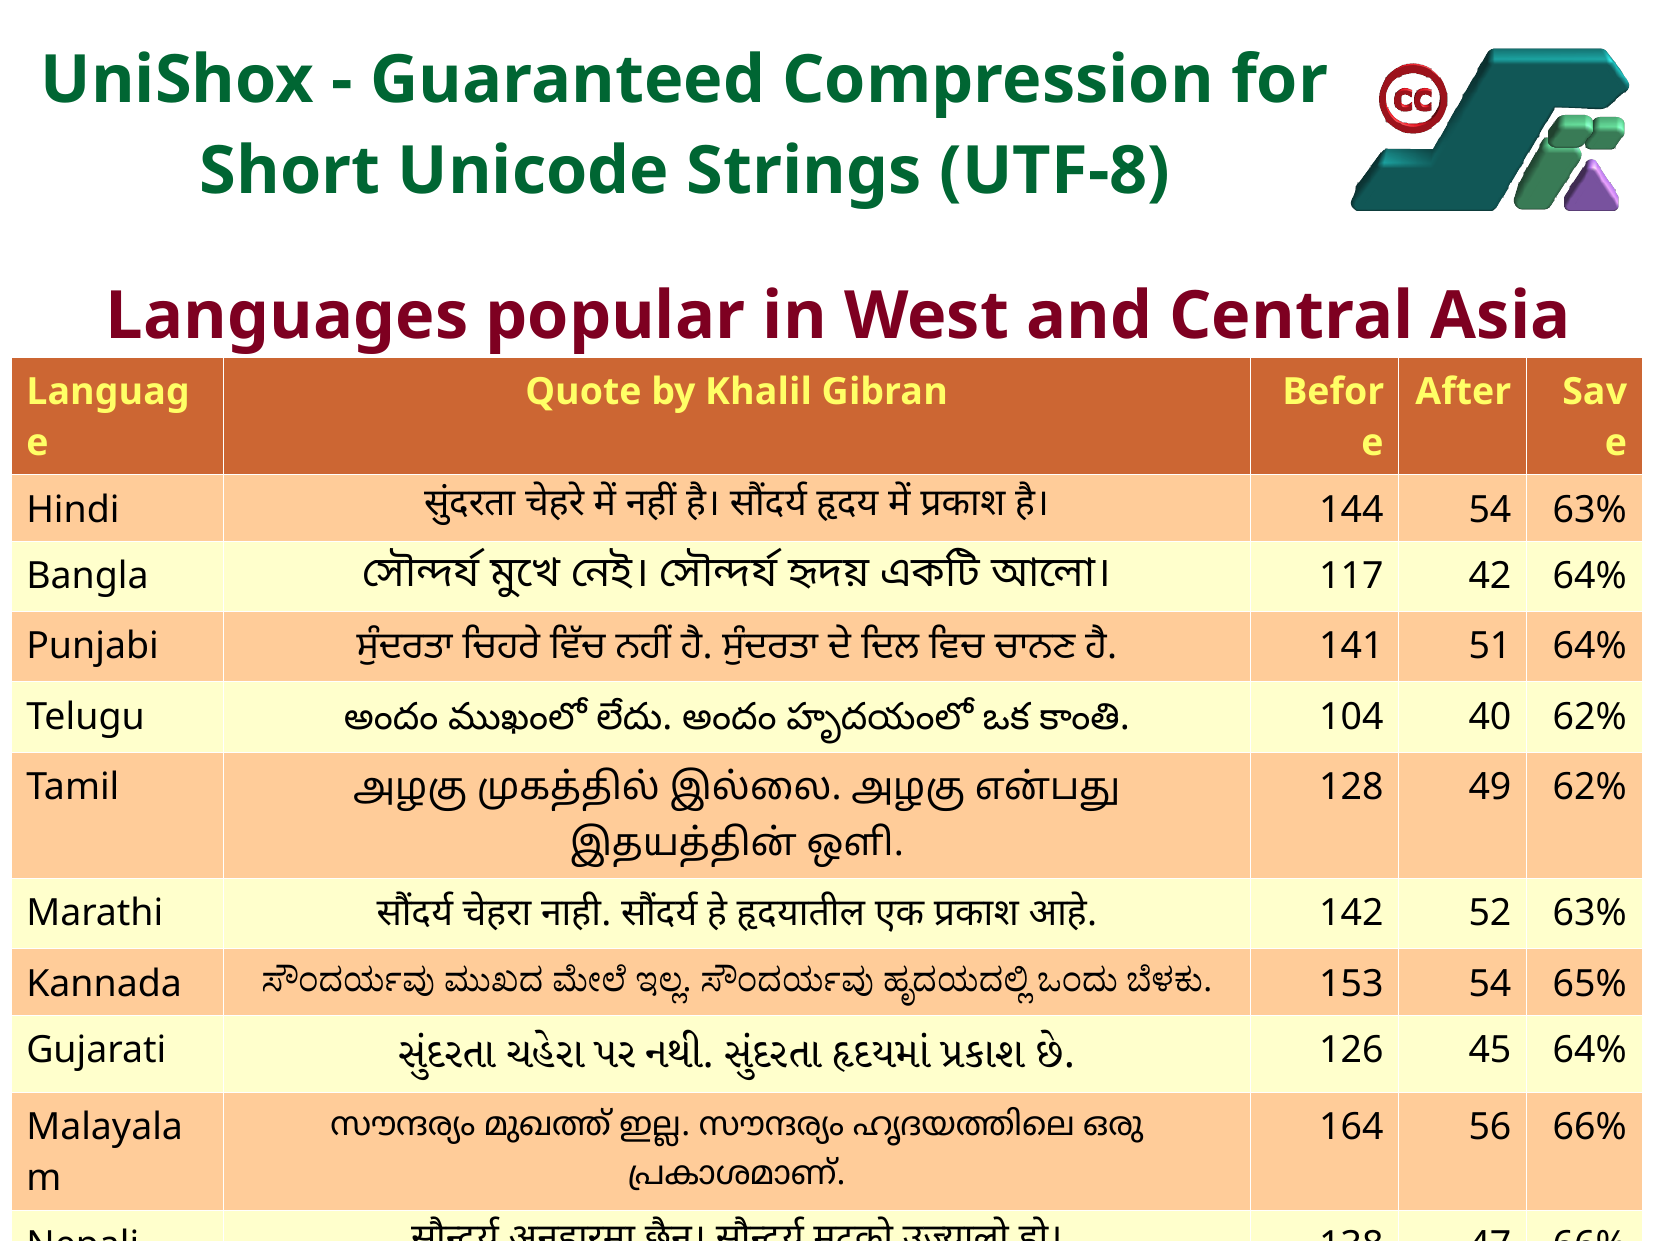

UniShox - Guaranteed Compression for Short Unicode Strings (UTF-8)
Languages popular in West and Central Asia
| Language | Quote by Khalil Gibran | Before | After | Save |
| --- | --- | --- | --- | --- |
| Hindi | सुंदरता चेहरे में नहीं है। सौंदर्य हृदय में प्रकाश है। | 144 | 54 | 63% |
| Bangla | সৌন্দর্য মুখে নেই। সৌন্দর্য হৃদয় একটি আলো। | 117 | 42 | 64% |
| Punjabi | ਸੁੰਦਰਤਾ ਚਿਹਰੇ ਵਿੱਚ ਨਹੀਂ ਹੈ. ਸੁੰਦਰਤਾ ਦੇ ਦਿਲ ਵਿਚ ਚਾਨਣ ਹੈ. | 141 | 51 | 64% |
| Telugu | అందం ముఖంలో లేదు. అందం హృదయంలో ఒక కాంతి. | 104 | 40 | 62% |
| Tamil | அழகு முகத்தில் இல்லை. அழகு என்பது இதயத்தின் ஒளி. | 128 | 49 | 62% |
| Marathi | सौंदर्य चेहरा नाही. सौंदर्य हे हृदयातील एक प्रकाश आहे. | 142 | 52 | 63% |
| Kannada | ಸೌಂದರ್ಯವು ಮುಖದ ಮೇಲೆ ಇಲ್ಲ. ಸೌಂದರ್ಯವು ಹೃದಯದಲ್ಲಿ ಒಂದು ಬೆಳಕು. | 153 | 54 | 65% |
| Gujarati | સુંદરતા ચહેરા પર નથી. સુંદરતા હૃદયમાં પ્રકાશ છે. | 126 | 45 | 64% |
| Malayalam | സൗന്ദര്യം മുഖത്ത് ഇല്ല. സൗന്ദര്യം ഹൃദയത്തിലെ ഒരു പ്രകാശമാണ്. | 164 | 56 | 66% |
| Nepali | सौन्दर्य अनुहारमा छैन। सौन्दर्य मुटुको उज्यालो हो। | 138 | 47 | 66% |
| Sinhala | රූපලාවන්ය මුහුණේ නොවේ. රූපලාවන්ය හදවත තුළ ඇති ආලෝකය වේ. | 145 | 51 | 65% |